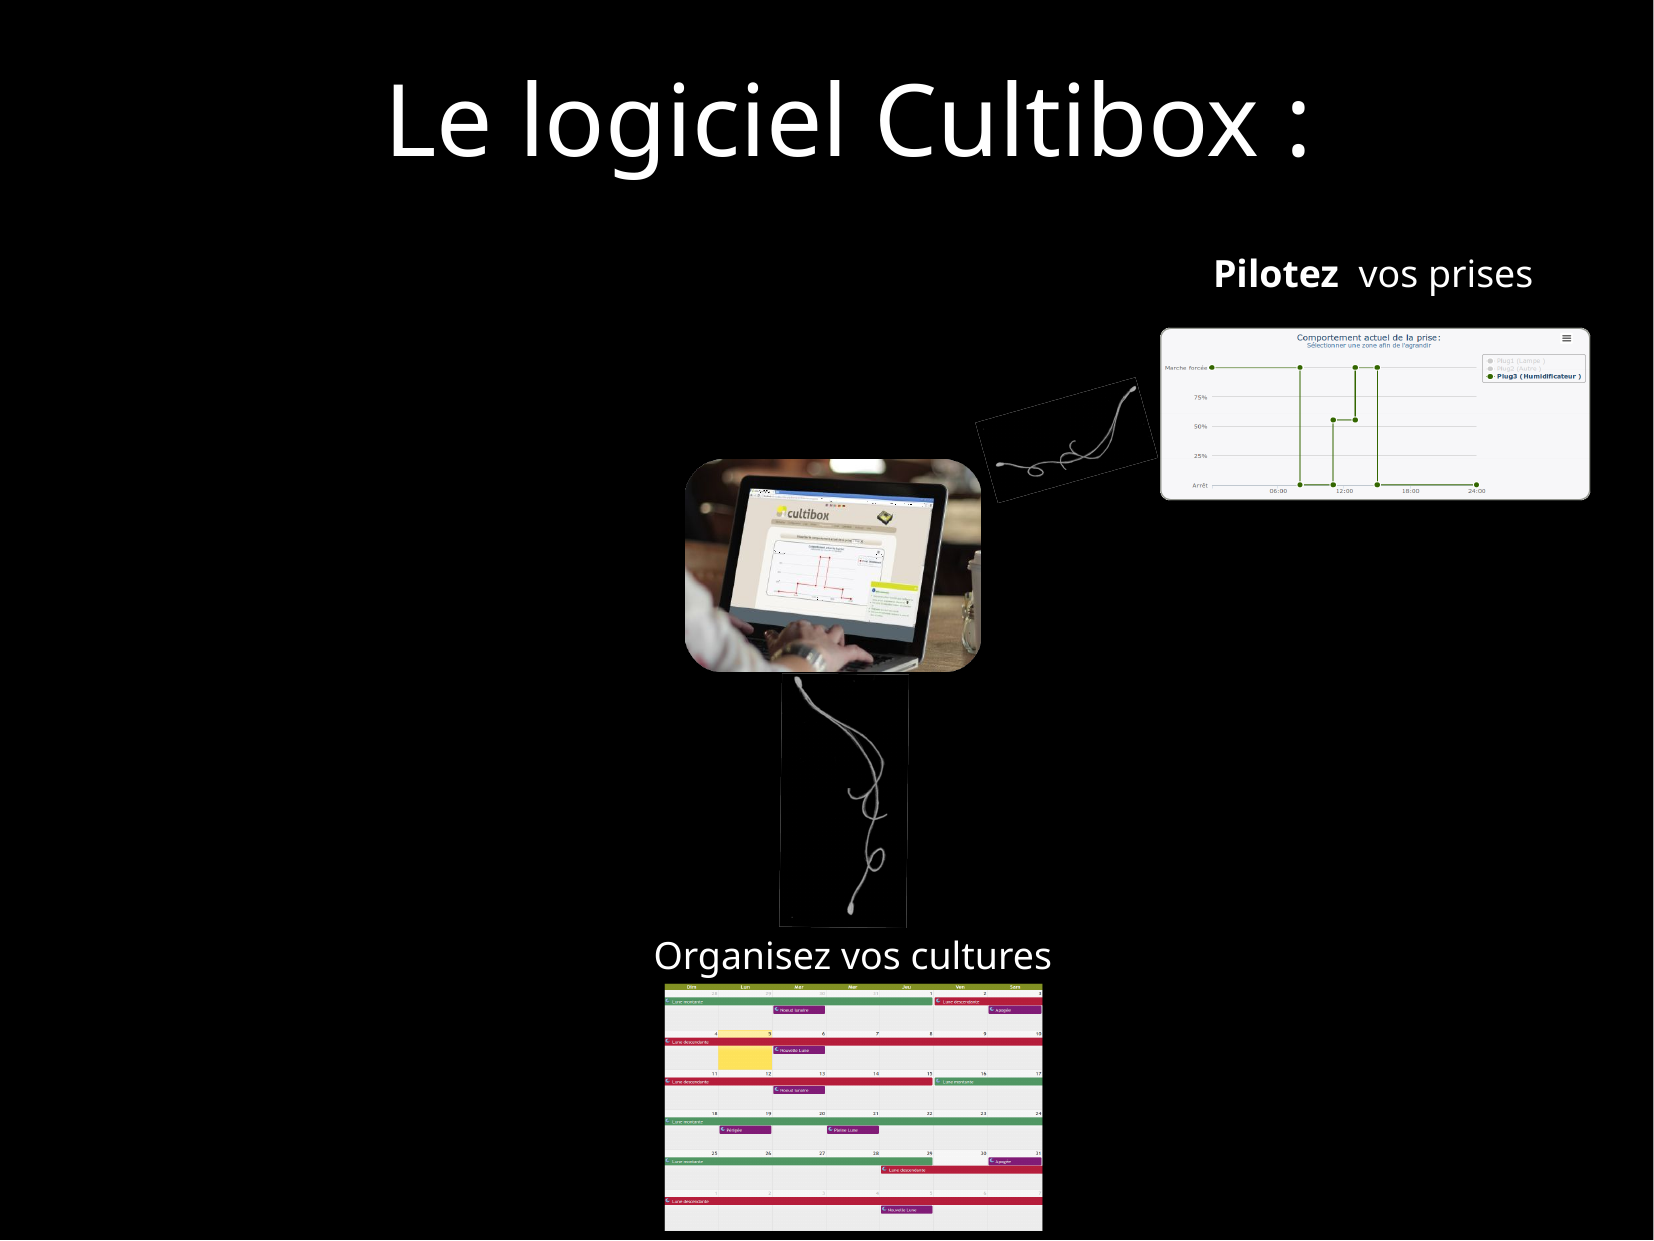

Le logiciel Cultibox :
Pilotez  vos prises
Organisez vos cultures